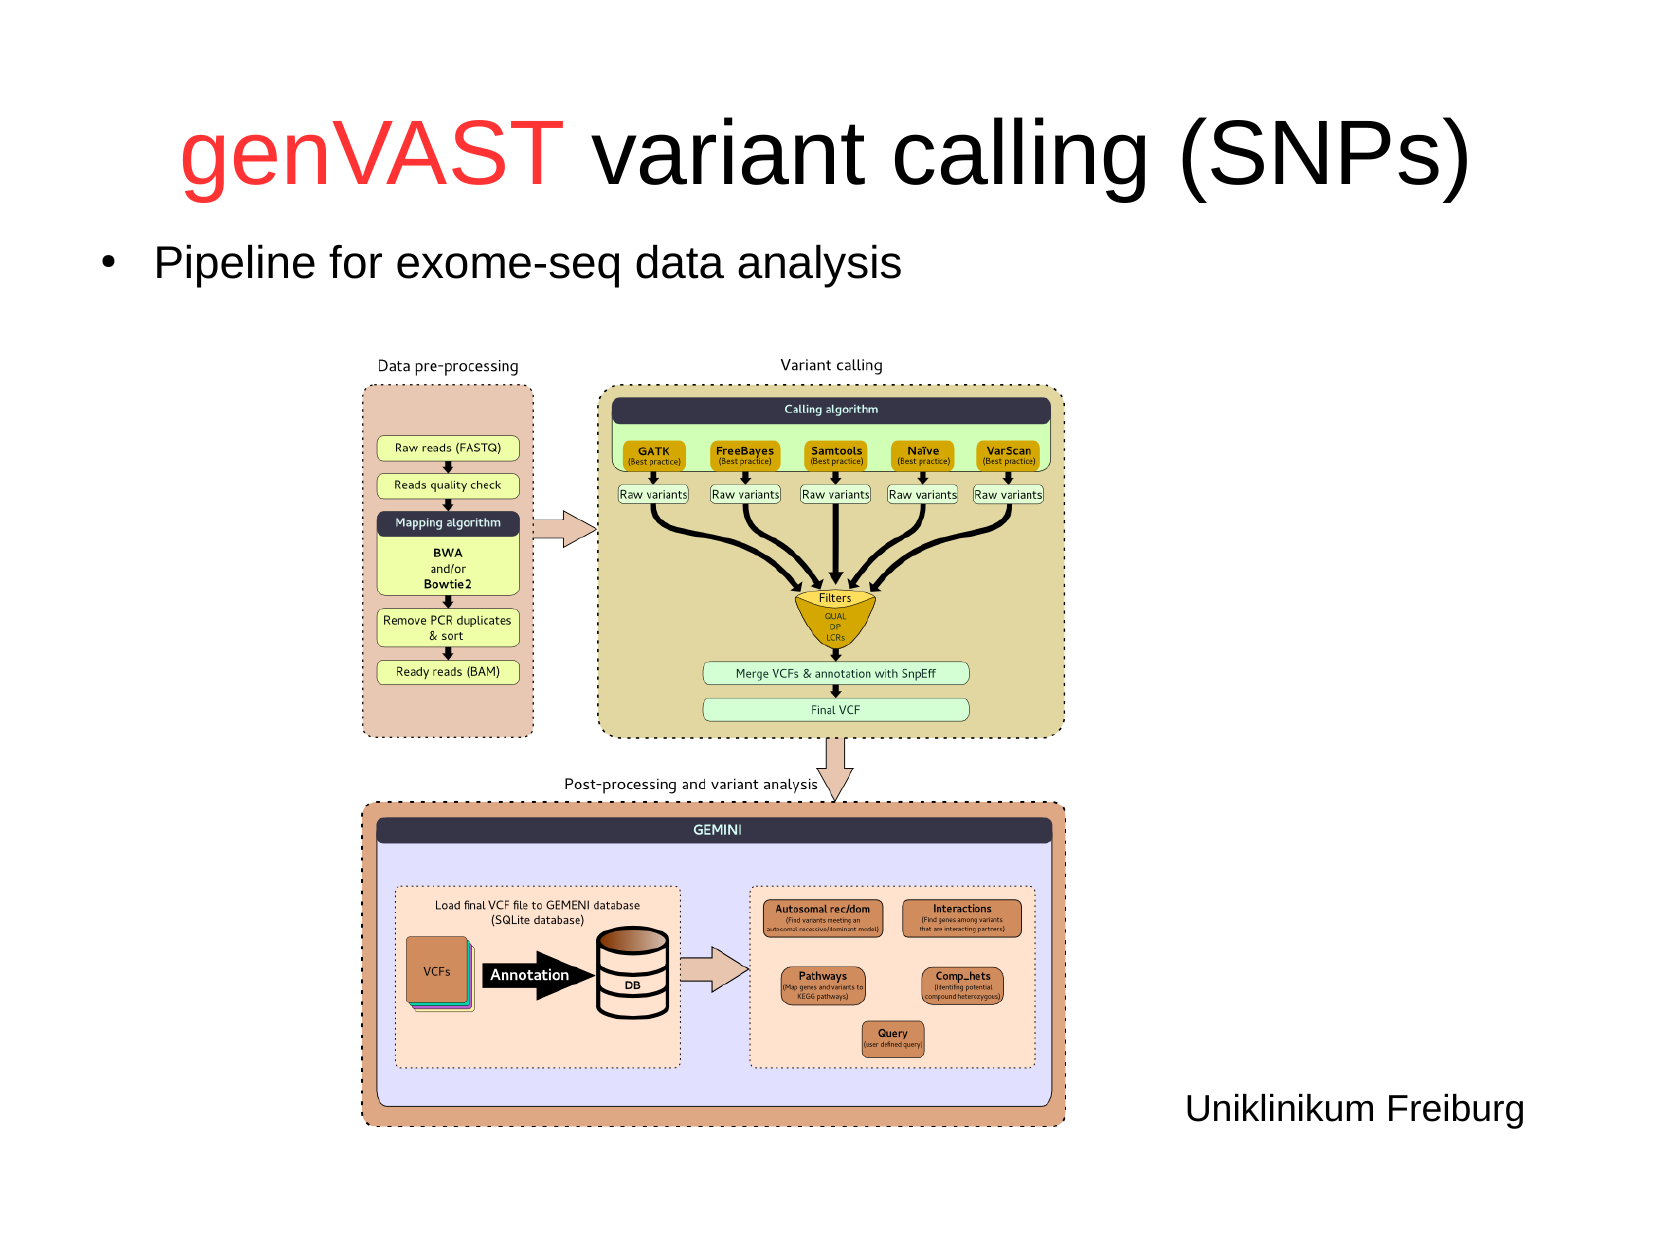

# genVAST variant calling (SNPs)
Pipeline for exome-seq data analysis
Uniklinikum Freiburg